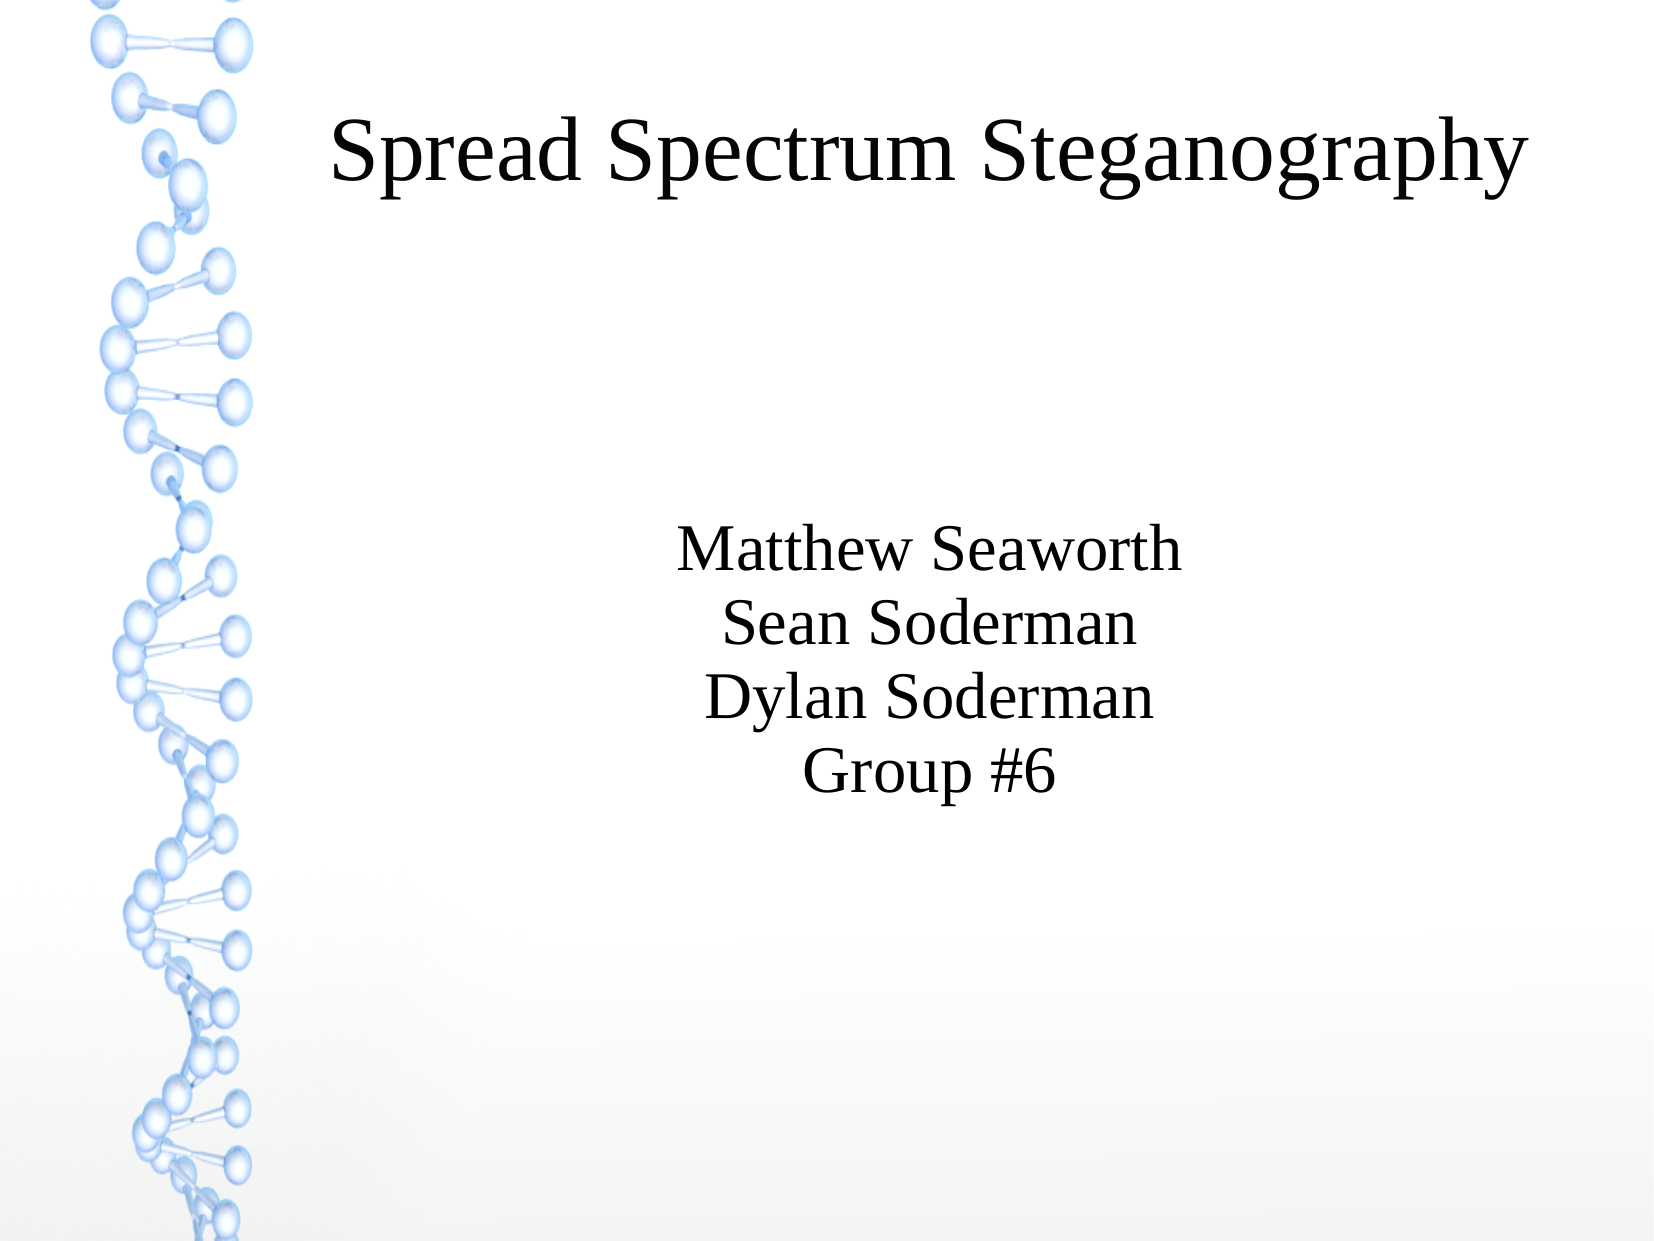

# Spread Spectrum Steganography
Matthew Seaworth
Sean Soderman
Dylan Soderman
Group #6